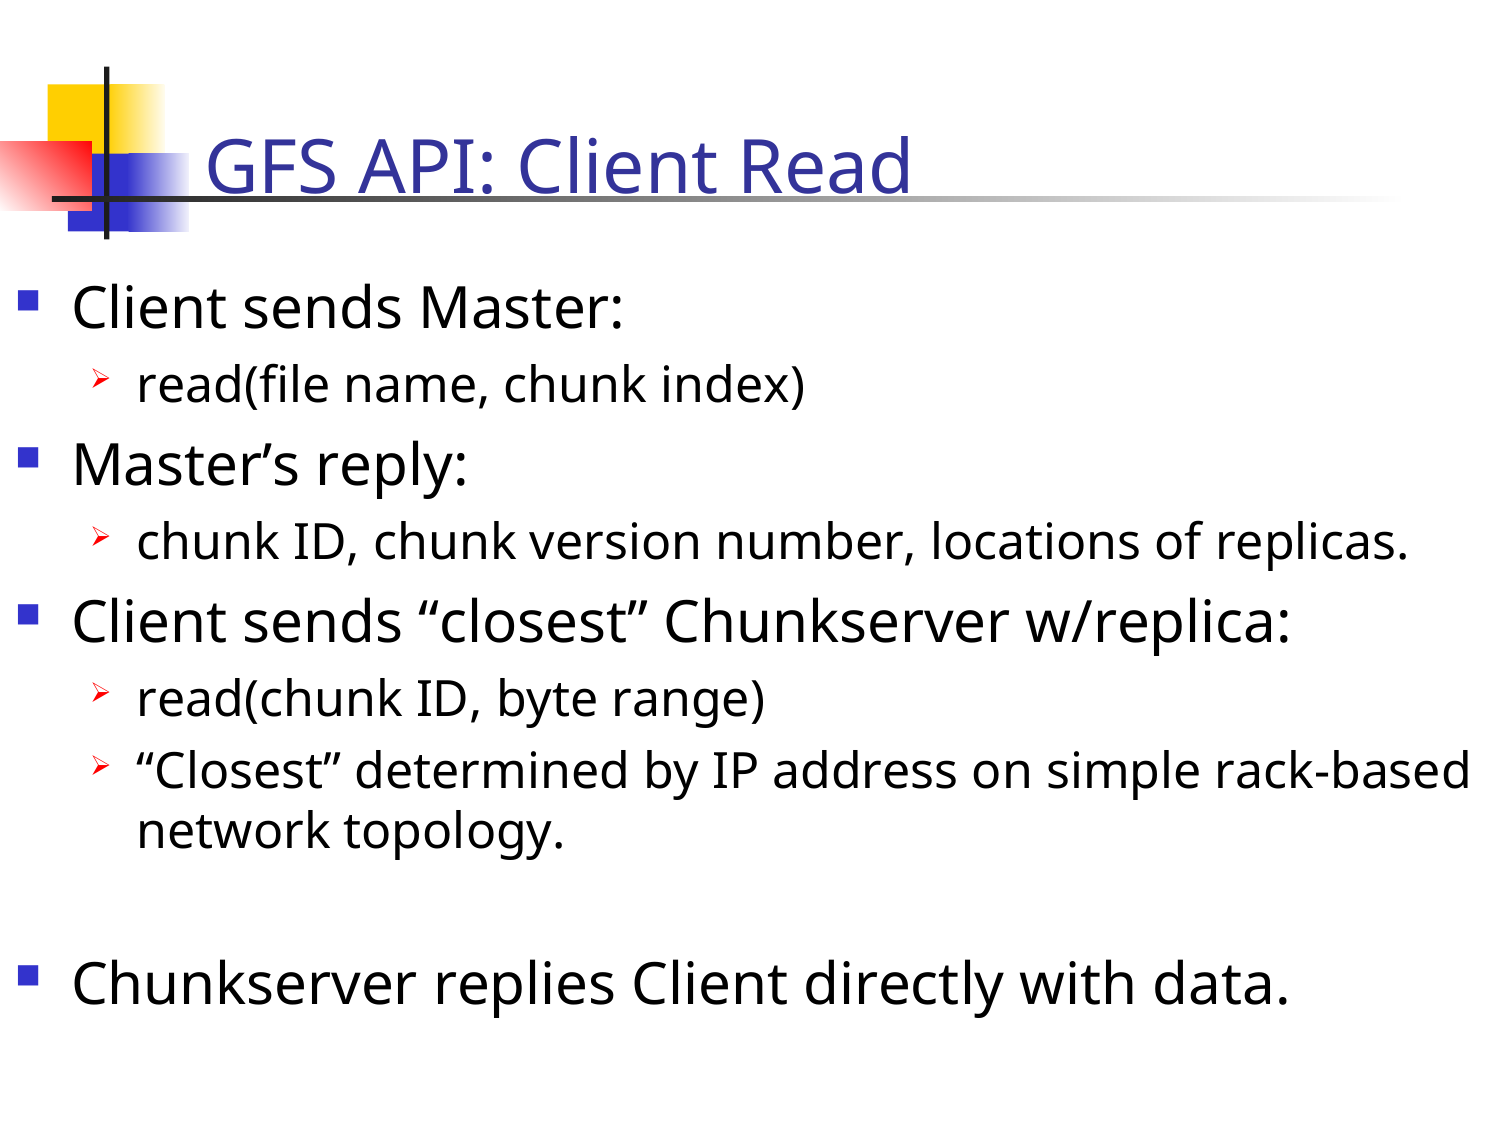

GFS API: Client Read
Client sends Master:
read(file name, chunk index)
Master’s reply:
chunk ID, chunk version number, locations of replicas.
Client sends “closest” Chunkserver w/replica:
read(chunk ID, byte range)
“Closest” determined by IP address on simple rack-based network topology.
Chunkserver replies Client directly with data.